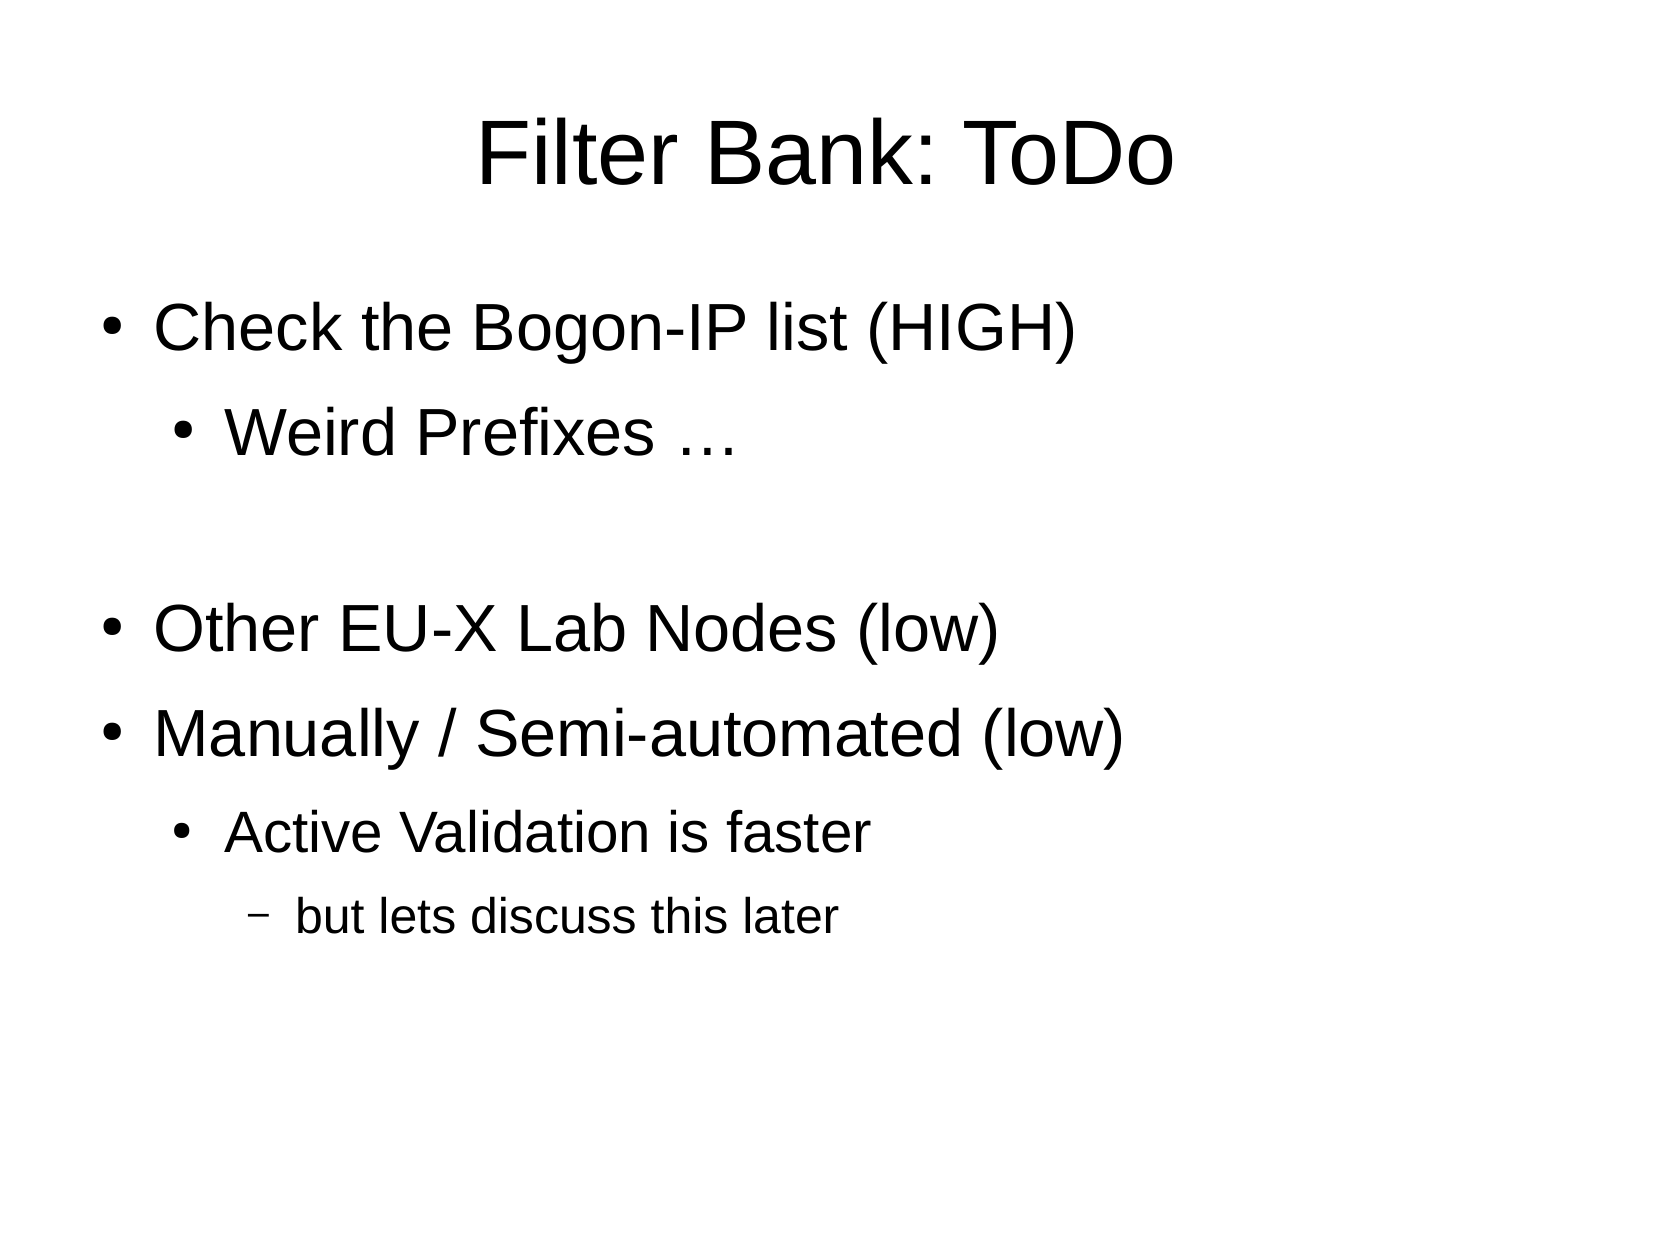

# Filter Bank: ToDo
Check the Bogon-IP list (HIGH)
Weird Prefixes …
Other EU-X Lab Nodes (low)
Manually / Semi-automated (low)
Active Validation is faster
but lets discuss this later